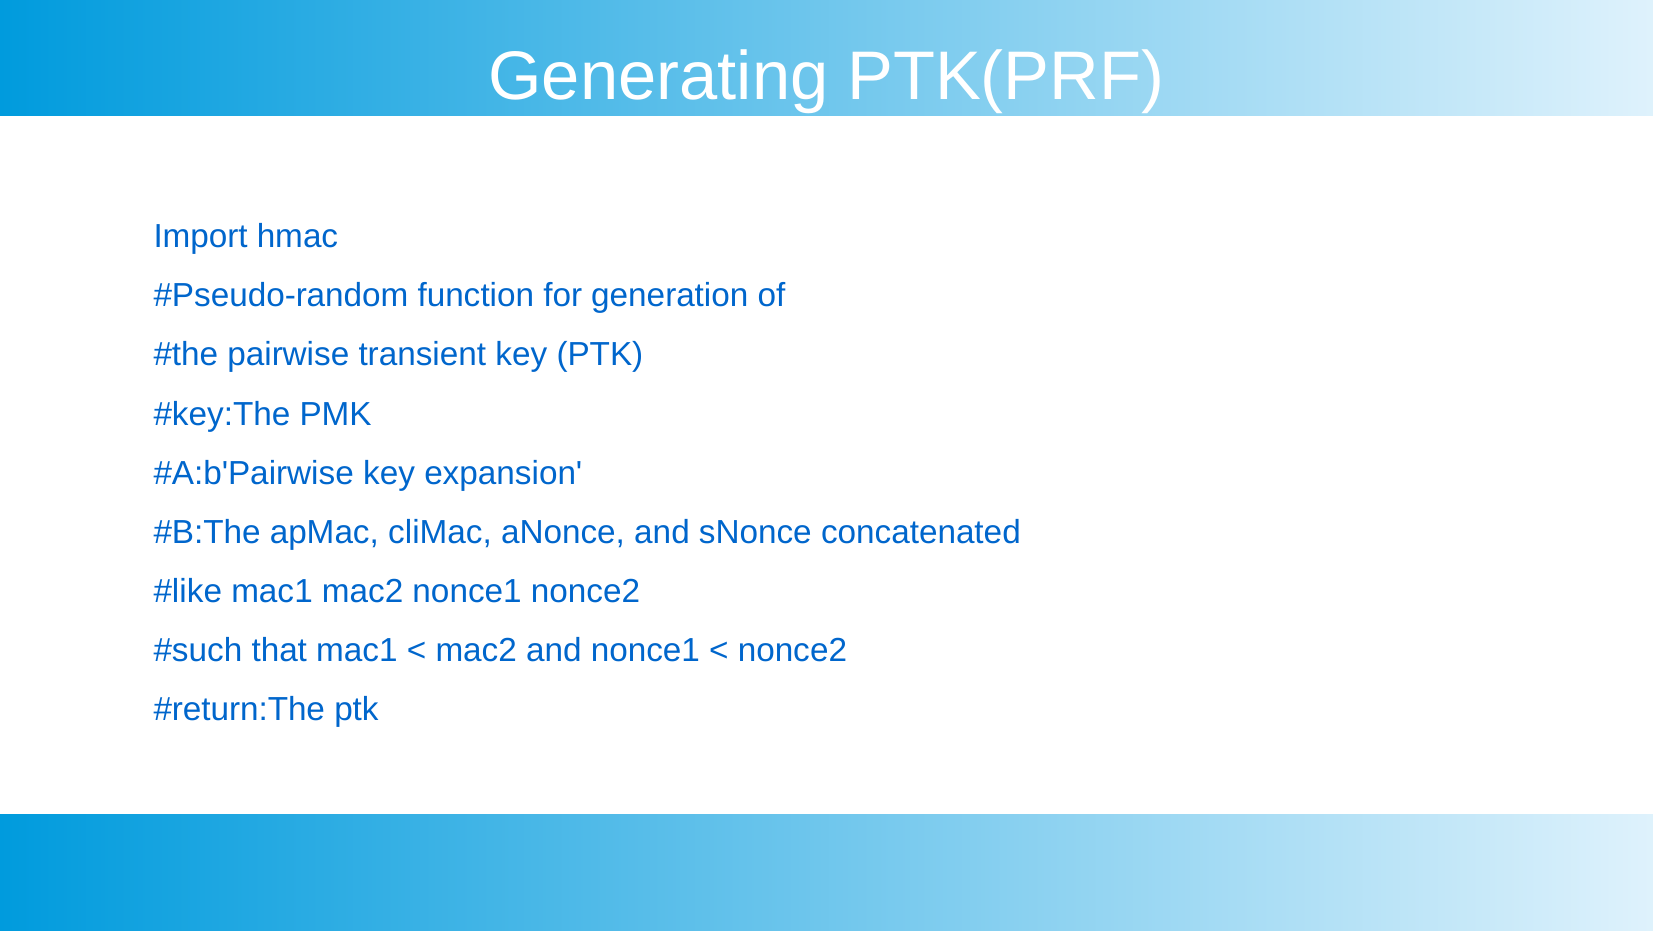

# Generating PTK(PRF)
Import hmac
#Pseudo-random function for generation of
#the pairwise transient key (PTK)
#key:The PMK
#A:b'Pairwise key expansion'
#B:The apMac, cliMac, aNonce, and sNonce concatenated
#like mac1 mac2 nonce1 nonce2
#such that mac1 < mac2 and nonce1 < nonce2
#return:The ptk